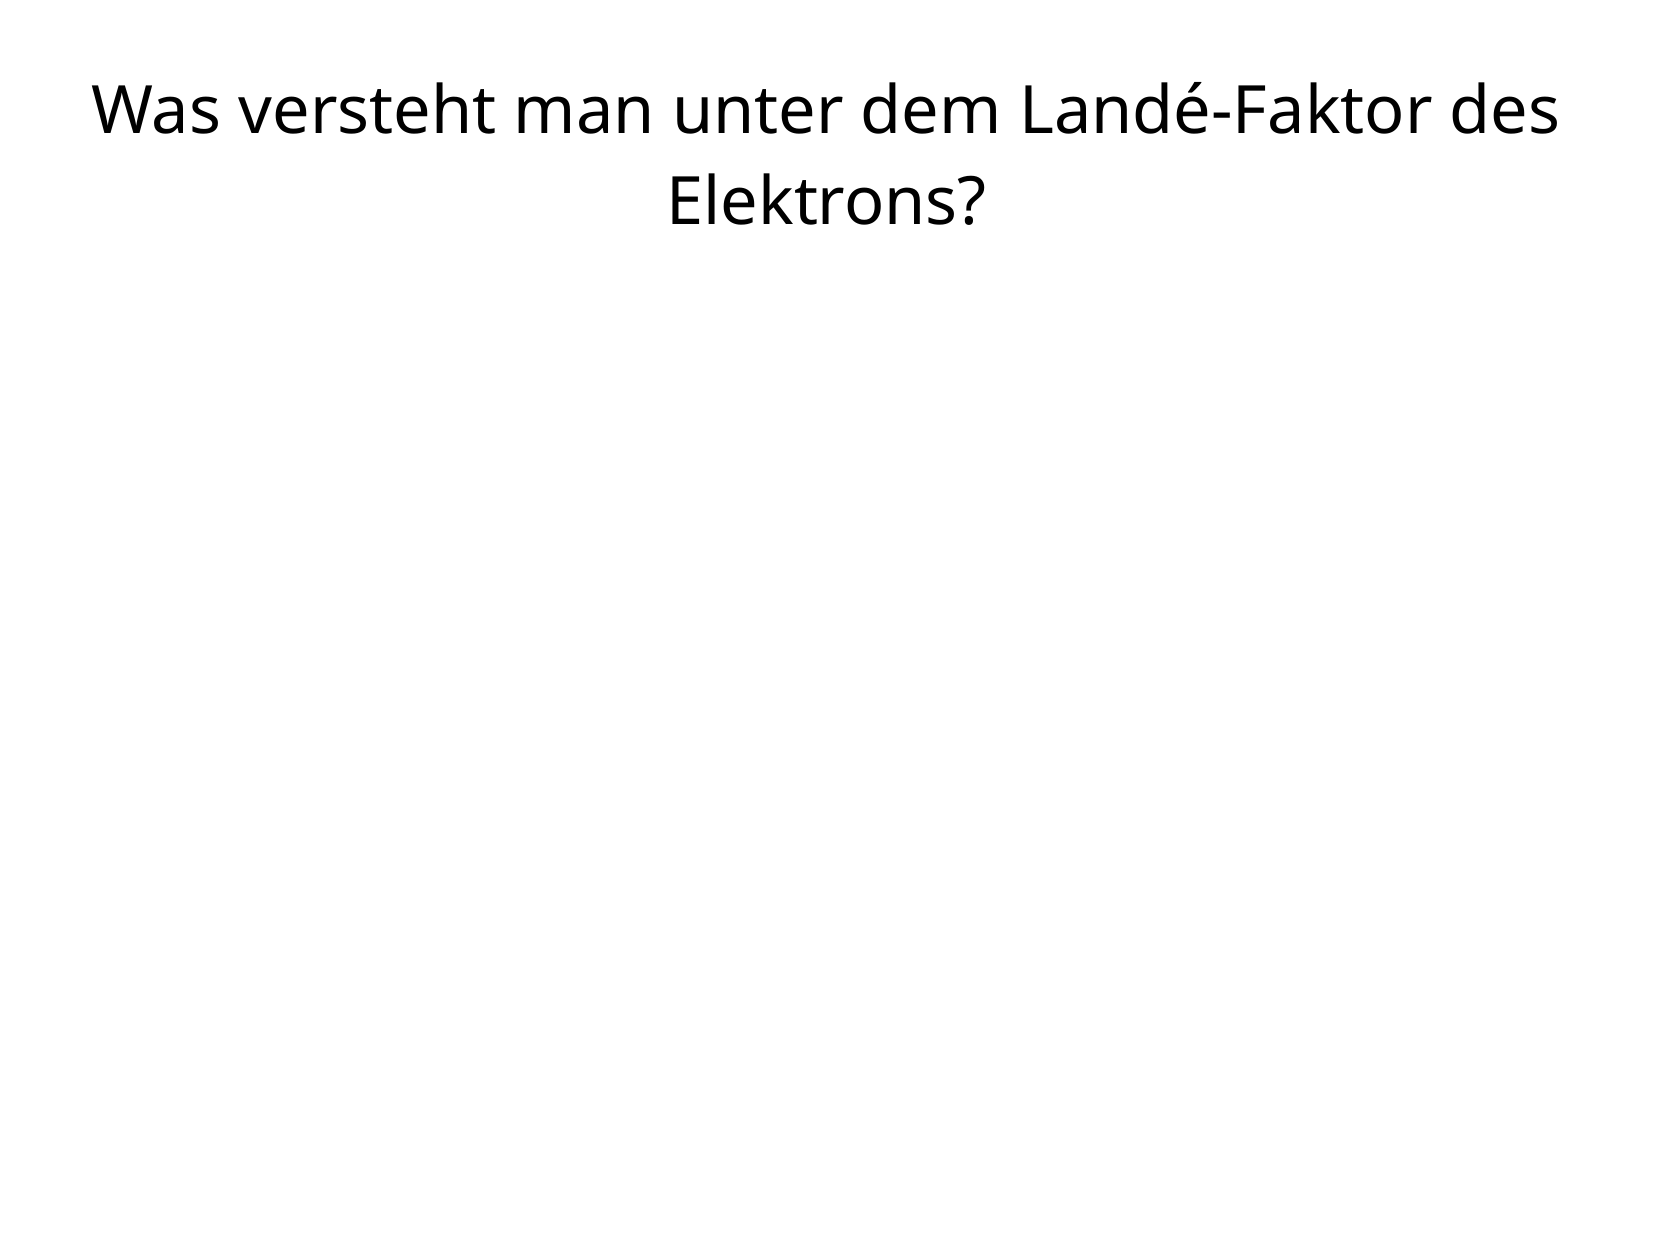

# Was versteht man unter dem Landé-Faktor des Elektrons?